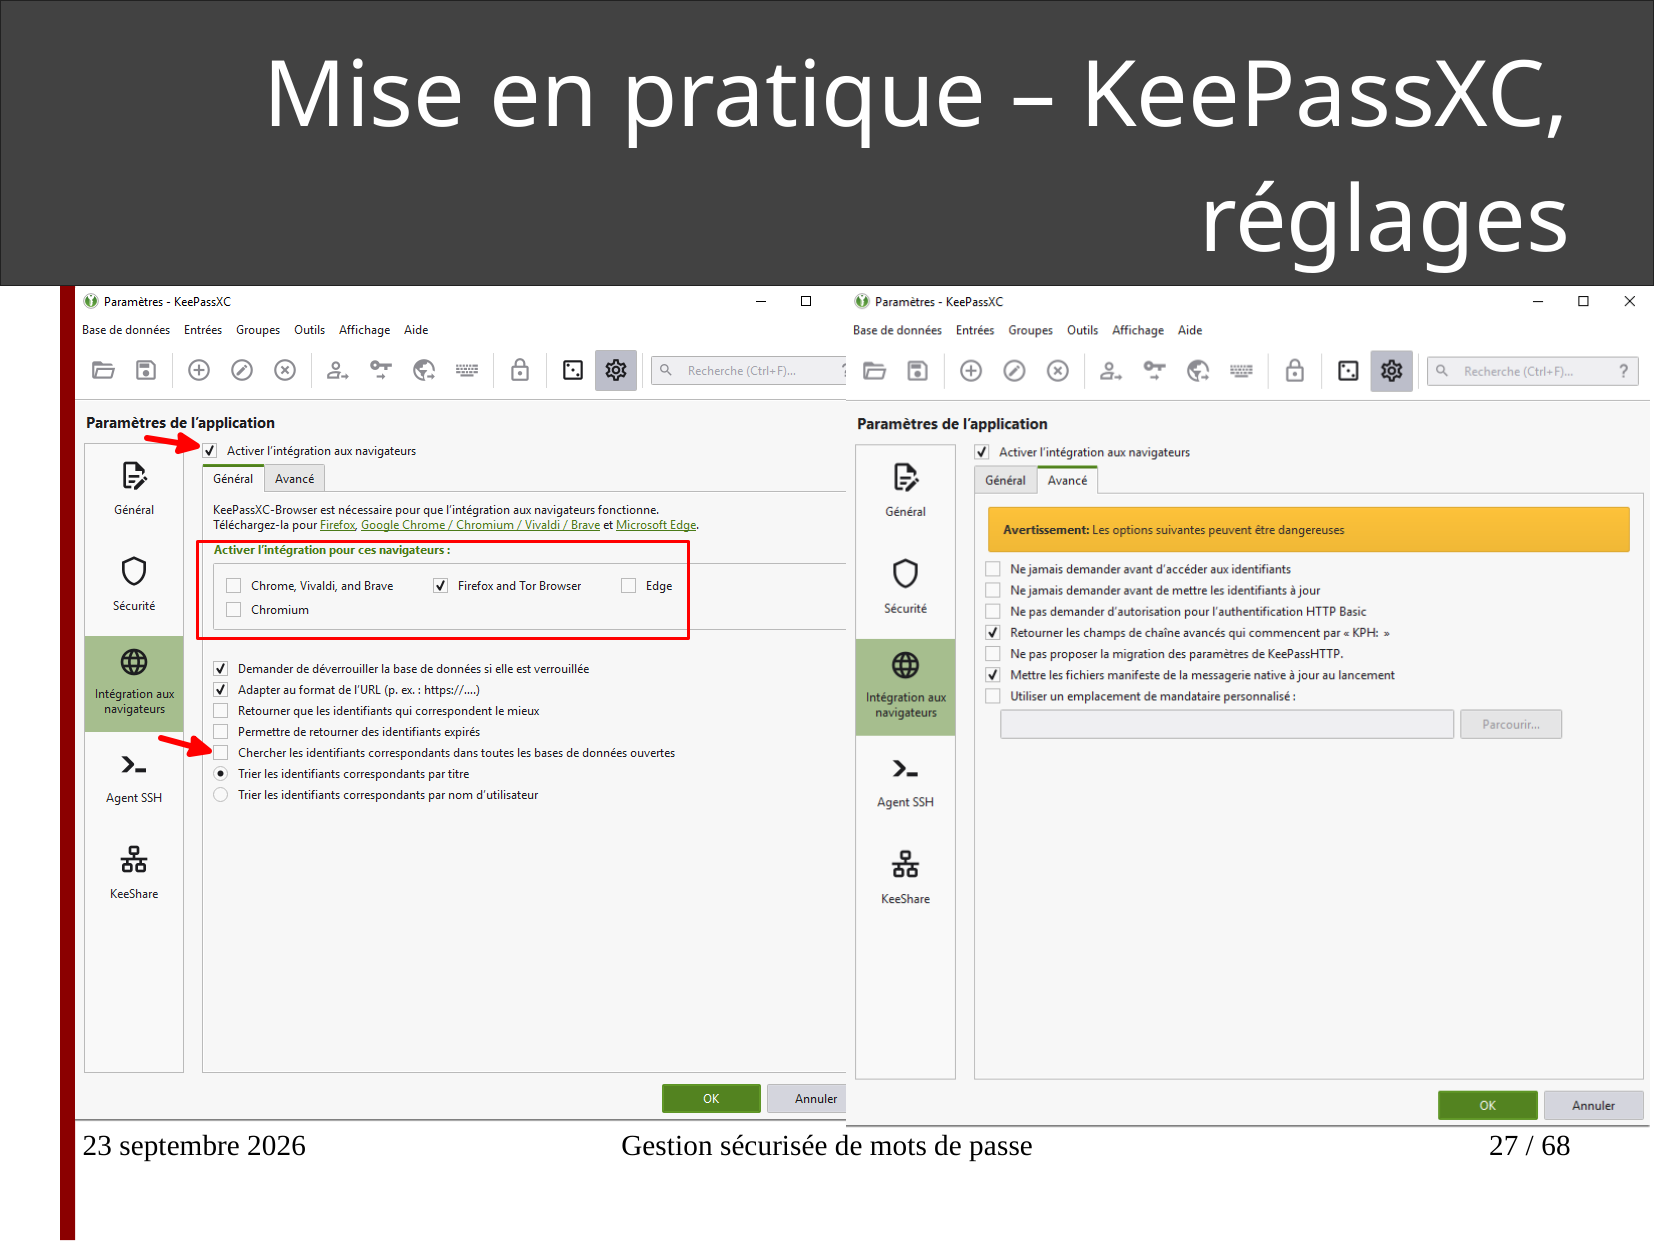

# Mise en pratique – KeePassXC, réglages
Gestion sécurisée de mots de passe
27